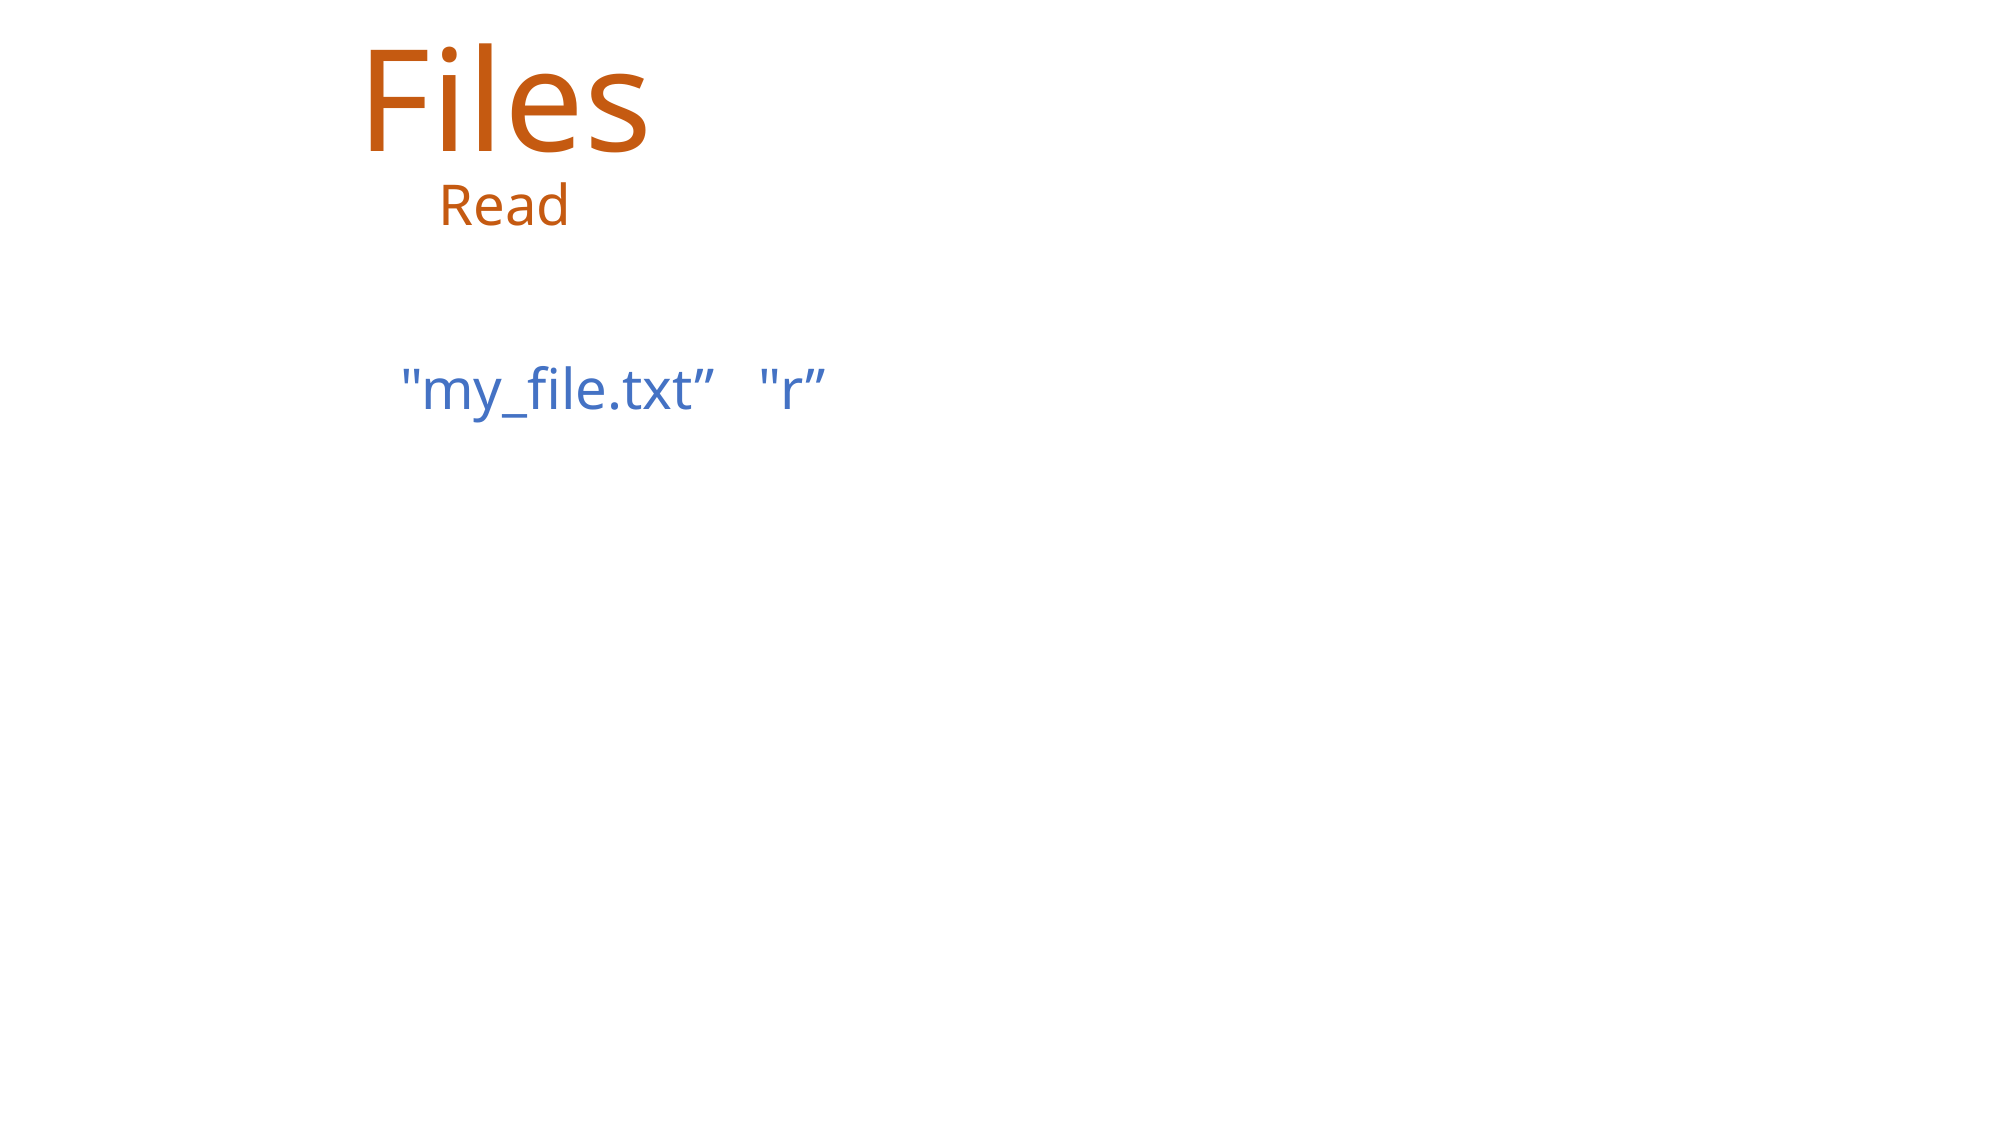

# Files
Read
f = open( "my_file.txt” , "r” )
for x in f:
 print(x)